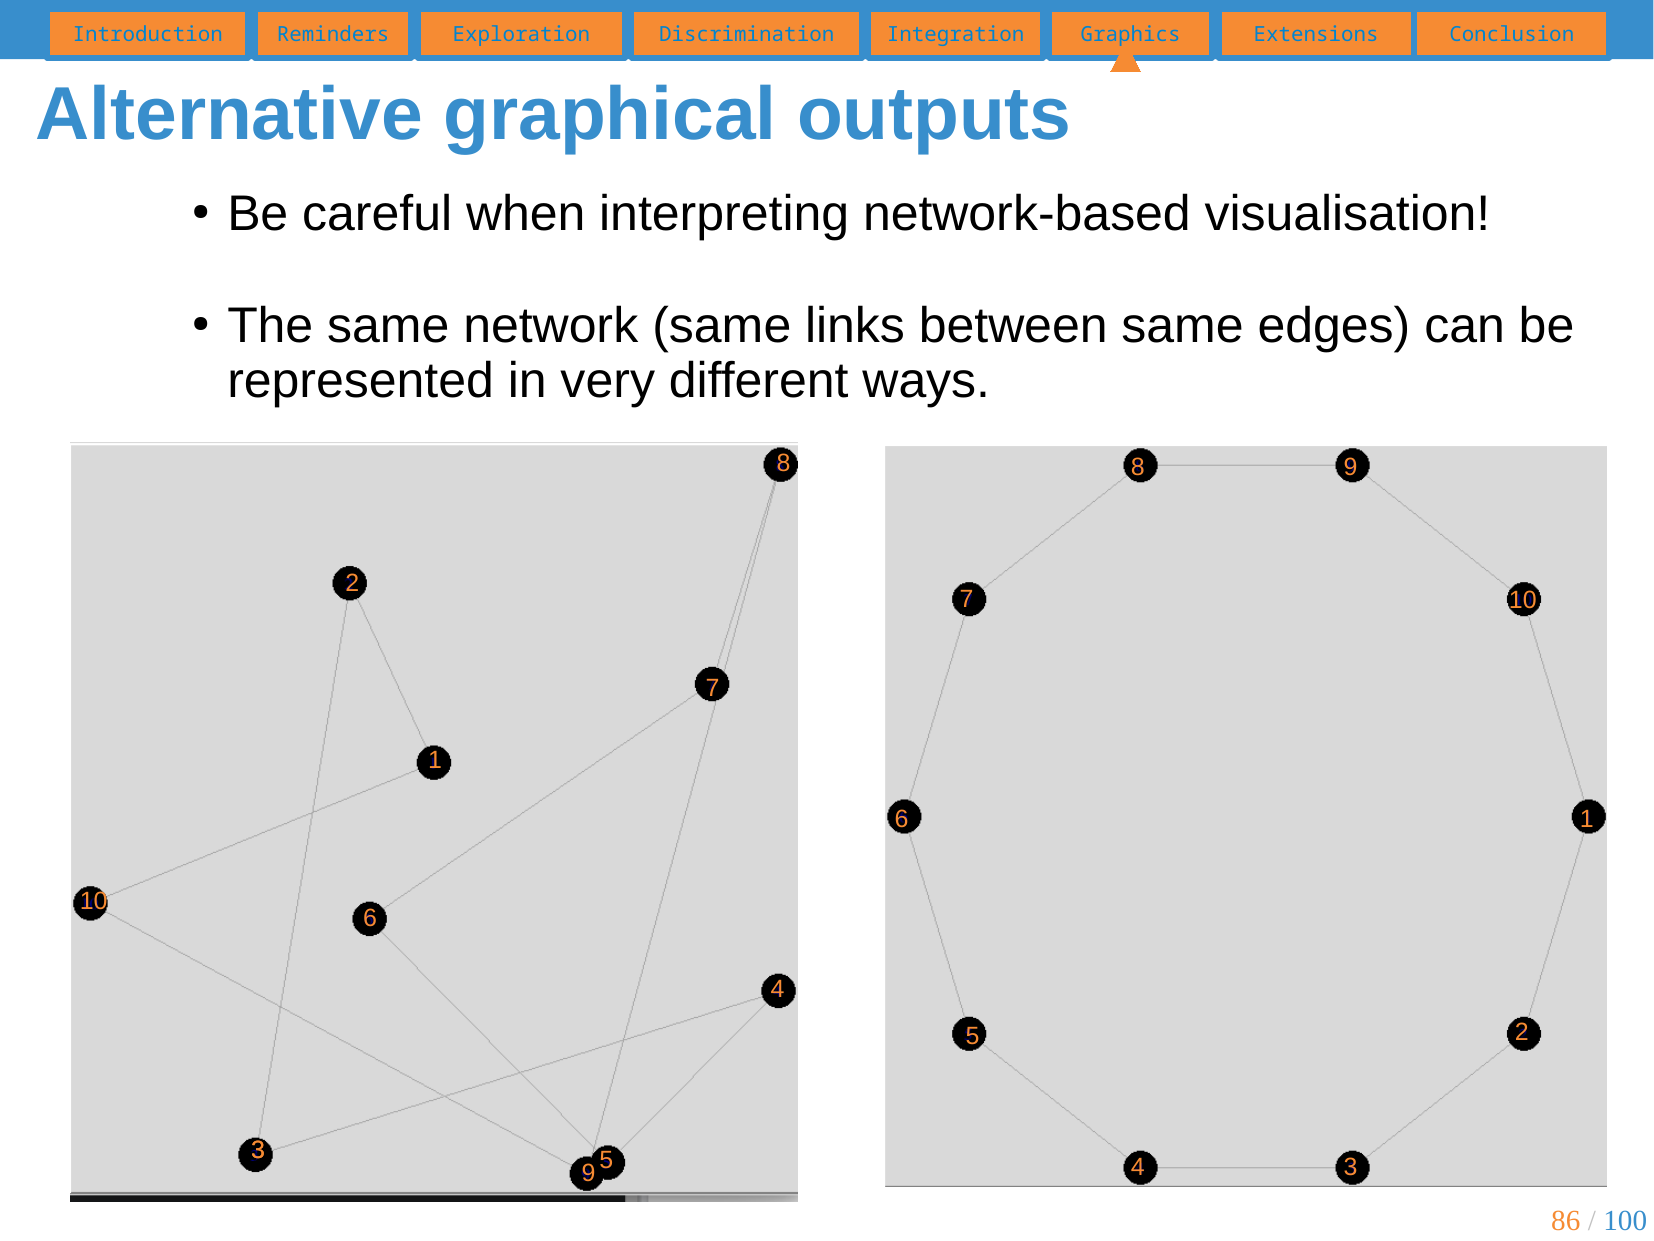

# Alternative graphical outputs
Be careful when interpreting network-based visualisation!
The same network (same links between same edges) can be represented in very different ways.
8
8
9
2
7
10
7
1
6
1
10
6
4
2
5
3
3
5
4
3
9
86